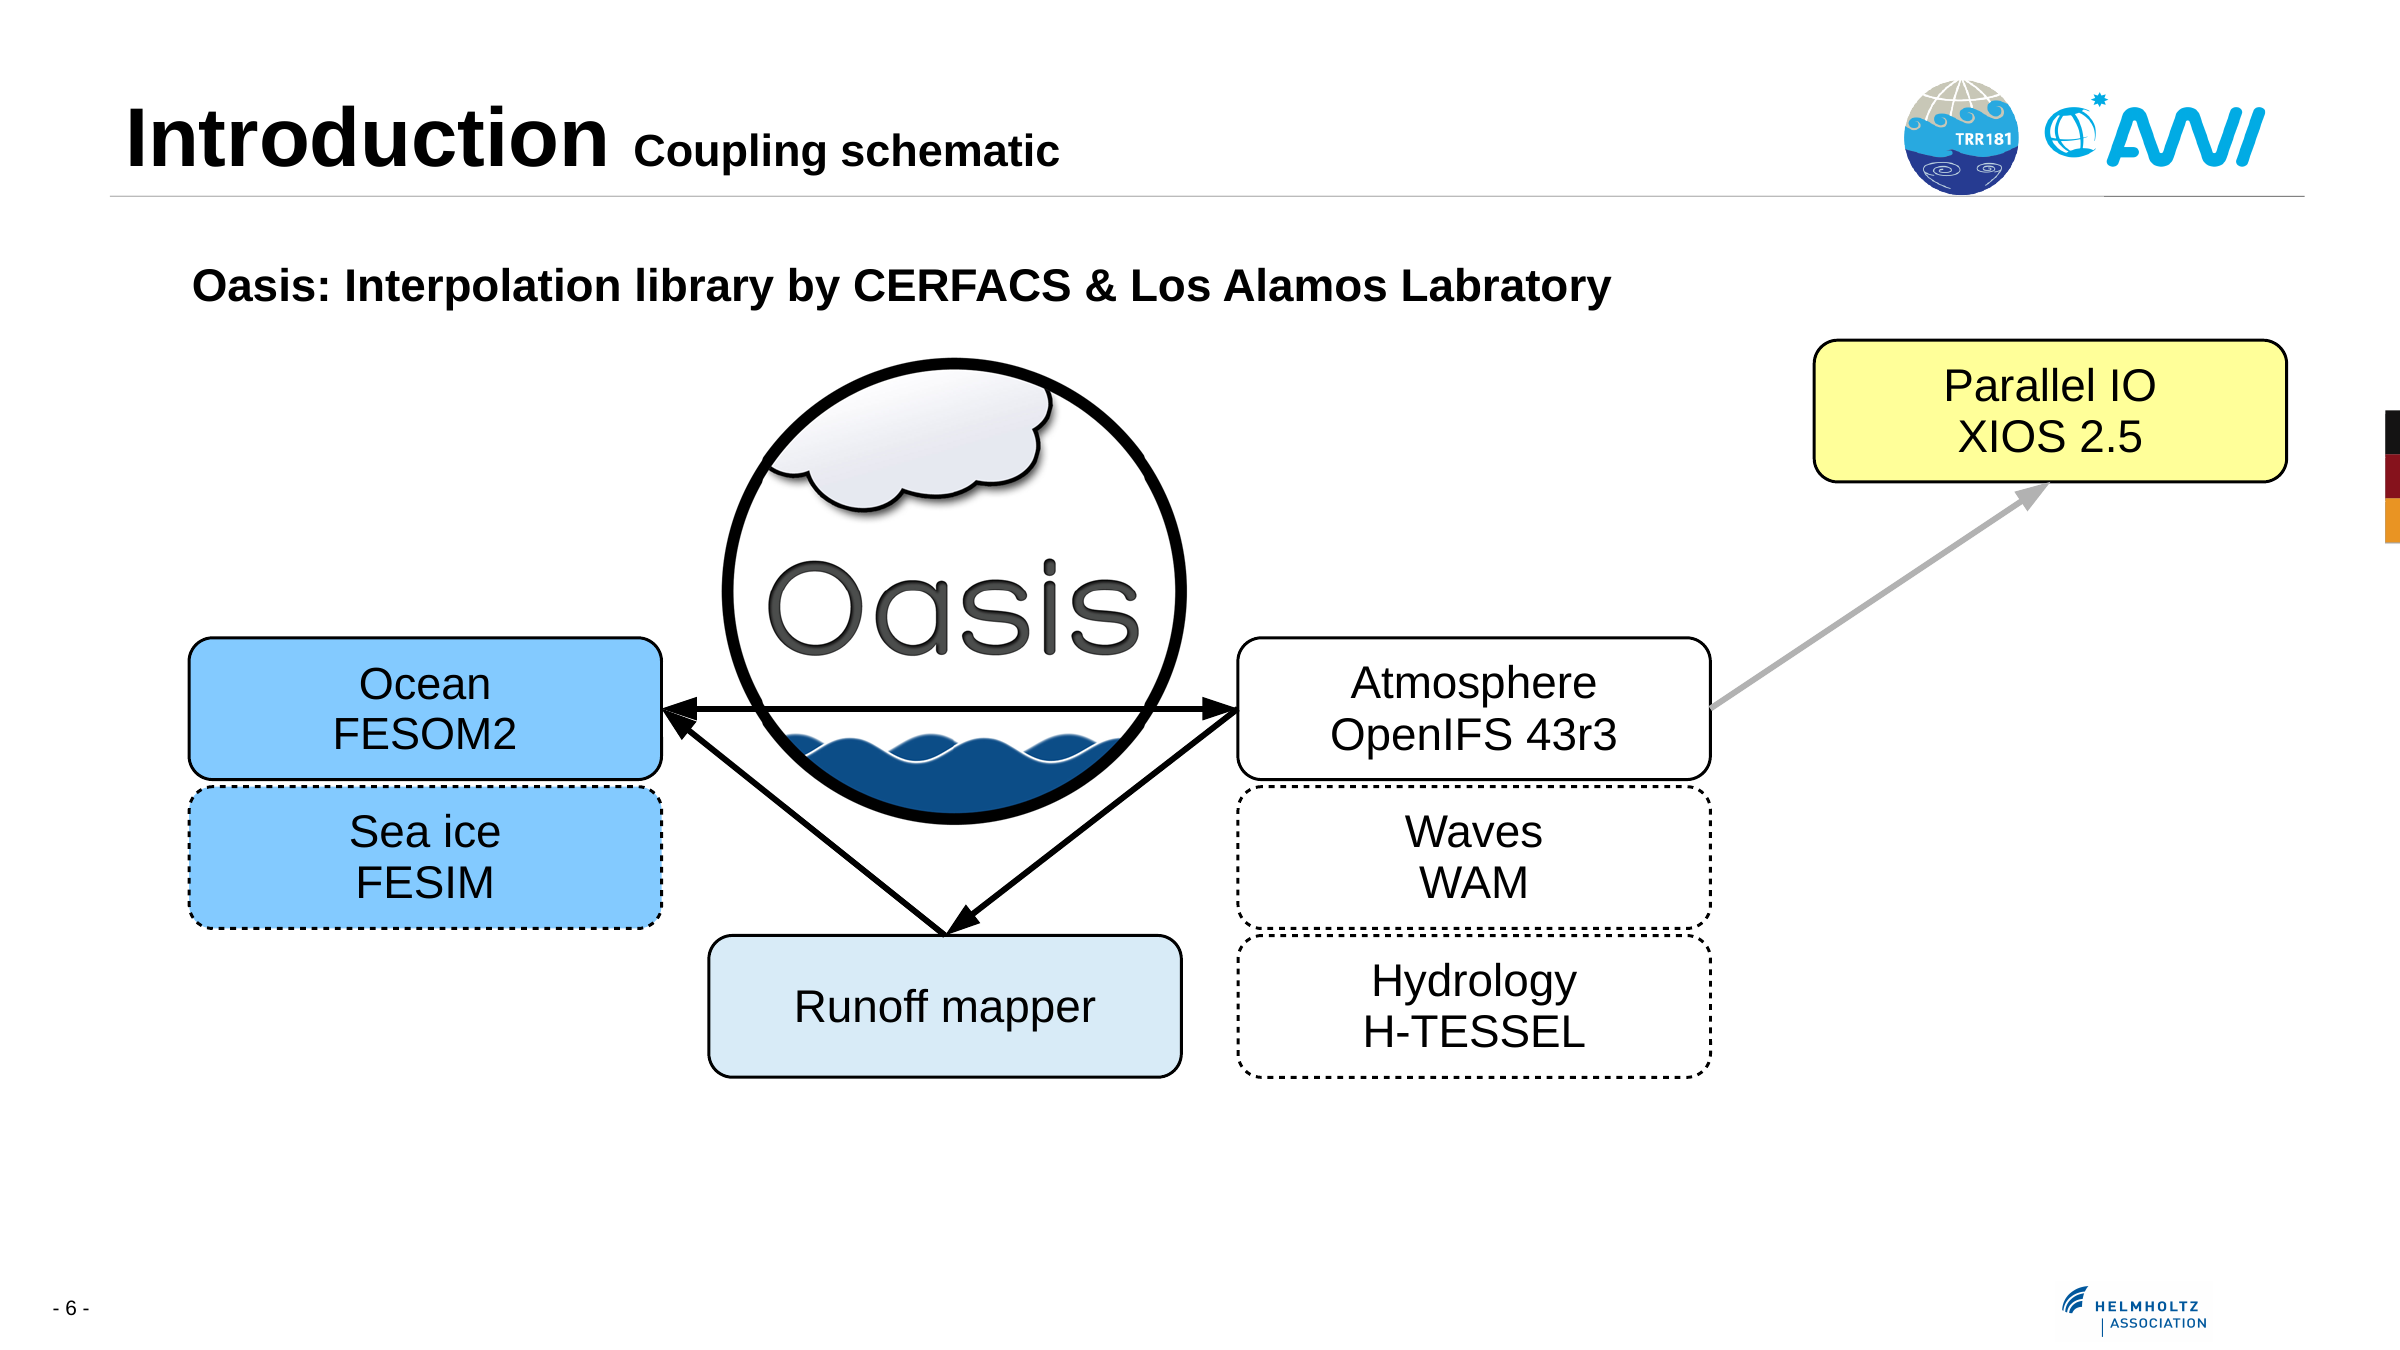

Introduction Coupling schematic
Oasis: Interpolation library by CERFACS & Los Alamos Labratory
Parallel IO
XIOS 2.5
Ocean
FESOM2
Atmosphere
OpenIFS 43r3
Sea ice
FESIM
Waves
WAM
Runoff mapper
Hydrology
H-TESSEL